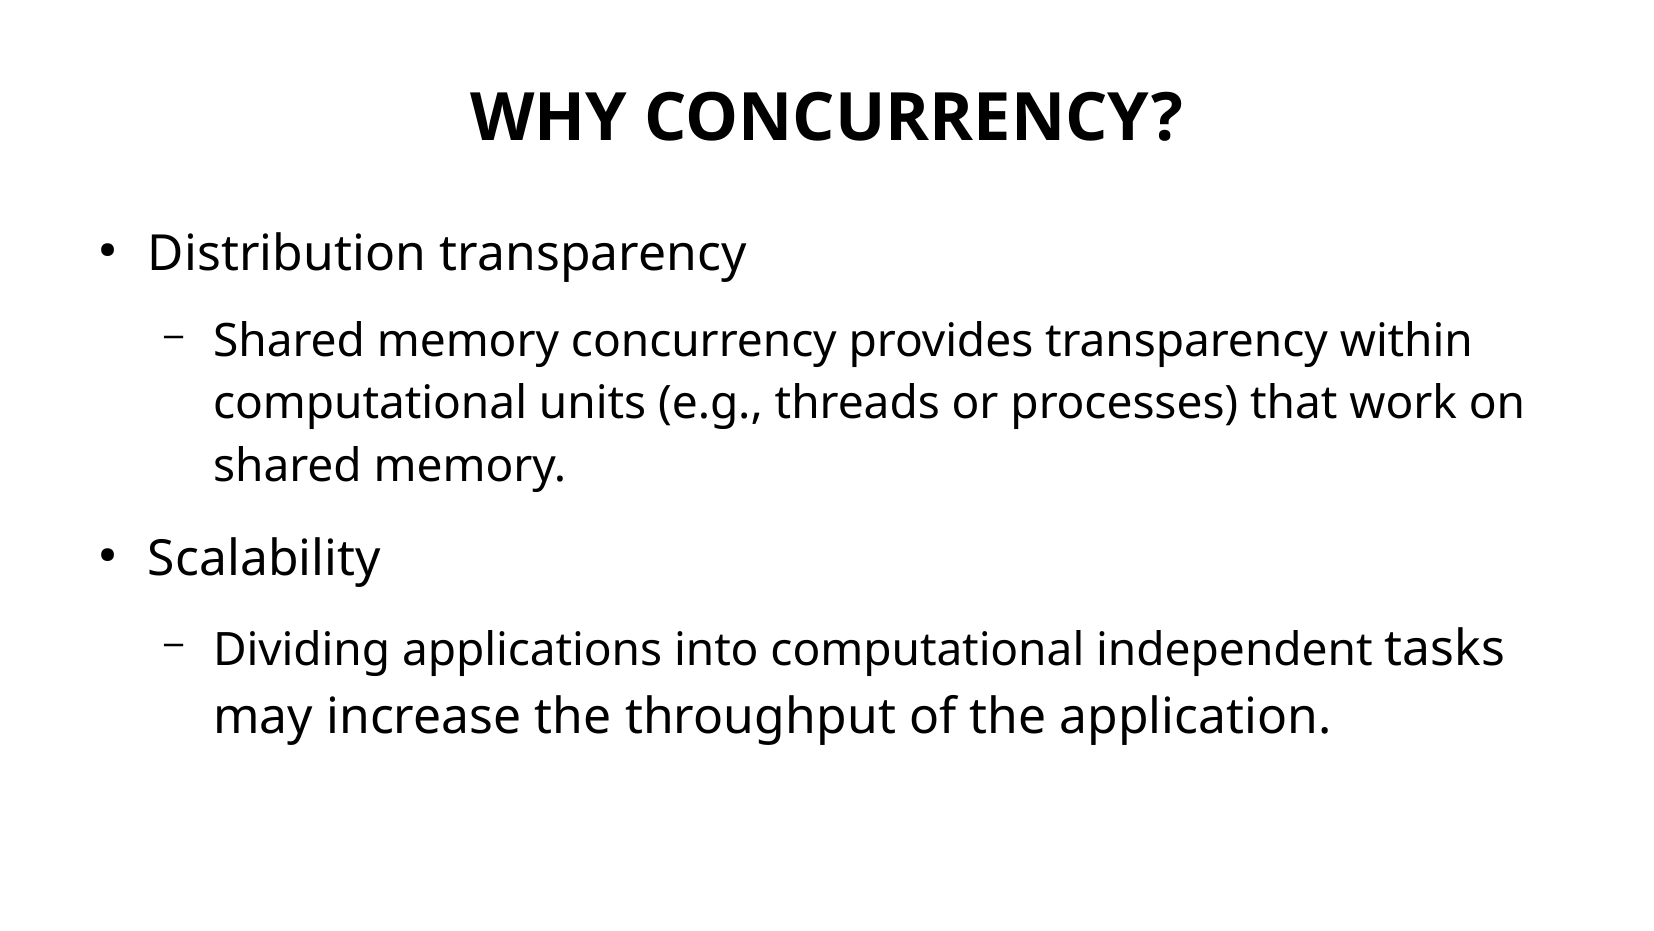

# WHY CONCURRENCY?
Distribution transparency
Shared memory concurrency provides transparency within computational units (e.g., threads or processes) that work on shared memory.
Scalability
Dividing applications into computational independent tasks may increase the throughput of the application.